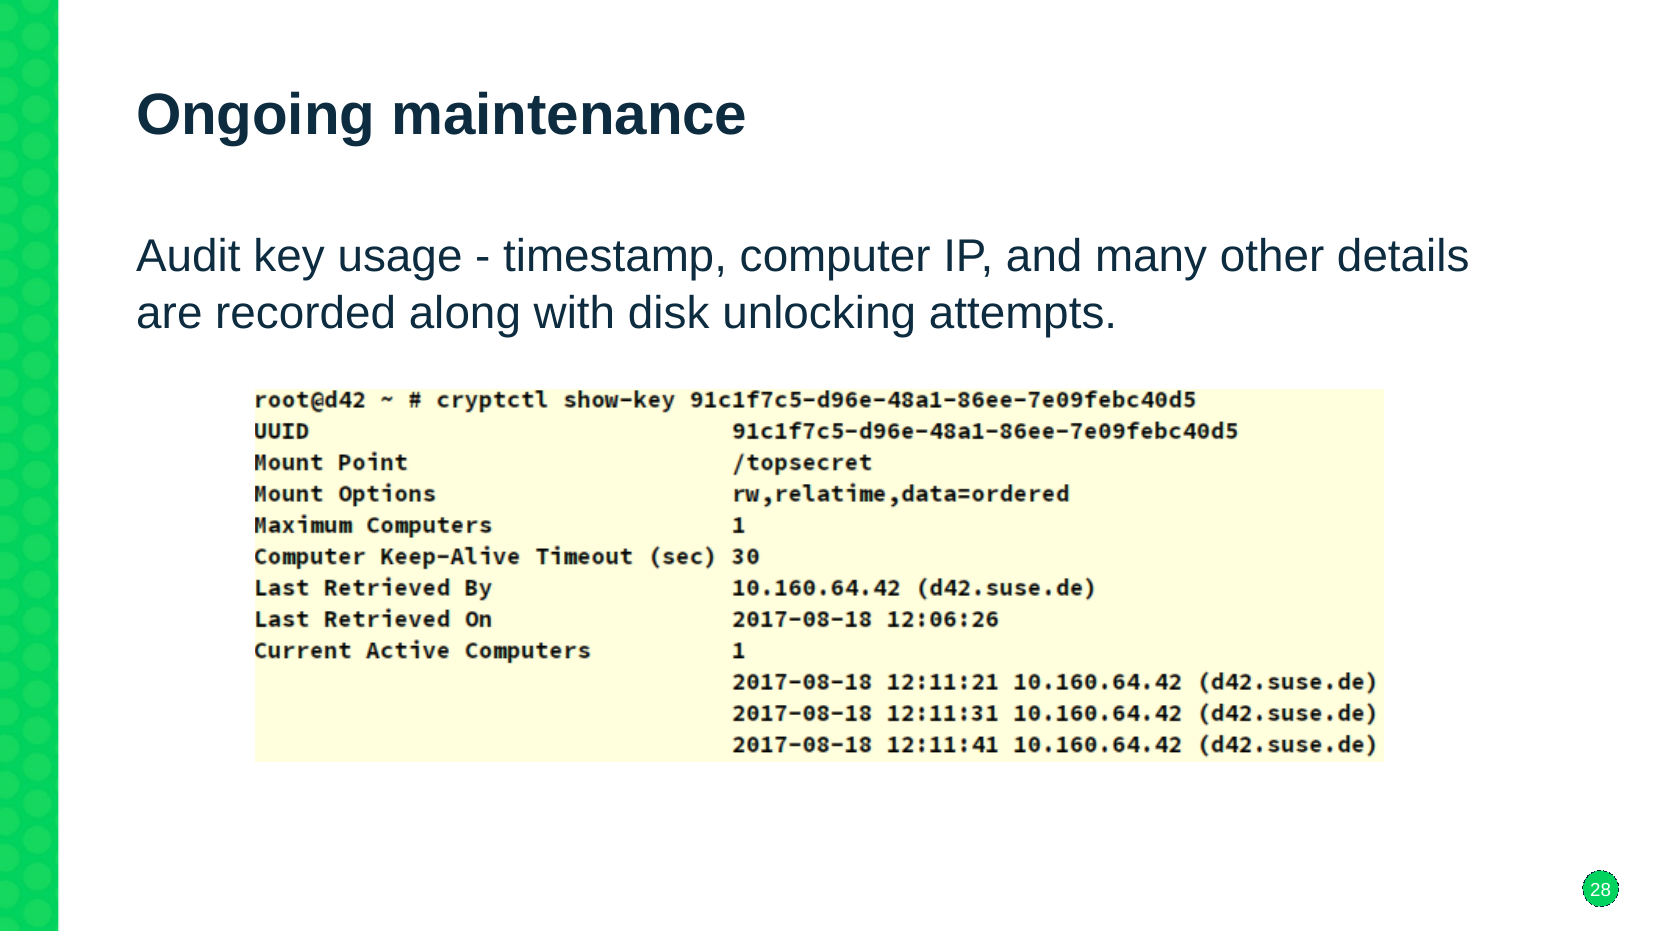

# Ongoing maintenance
Audit key usage - timestamp, computer IP, and many other details are recorded along with disk unlocking attempts.
28